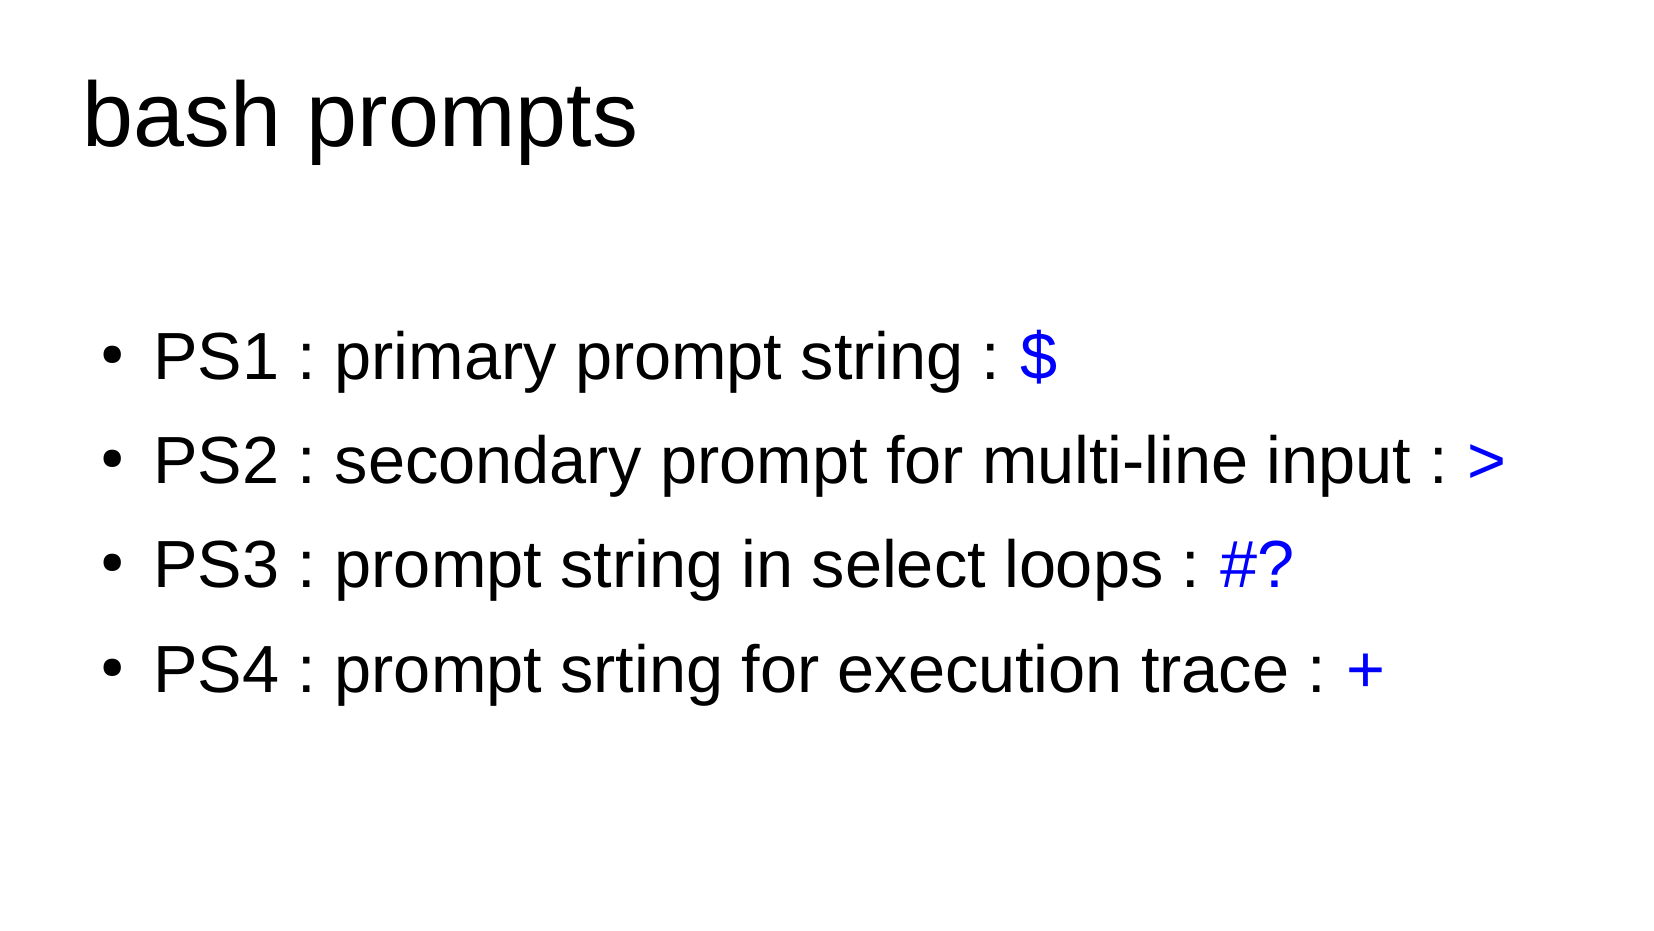

# bash prompts
PS1 : primary prompt string : $
PS2 : secondary prompt for multi-line input : >
PS3 : prompt string in select loops : #?
PS4 : prompt srting for execution trace : +